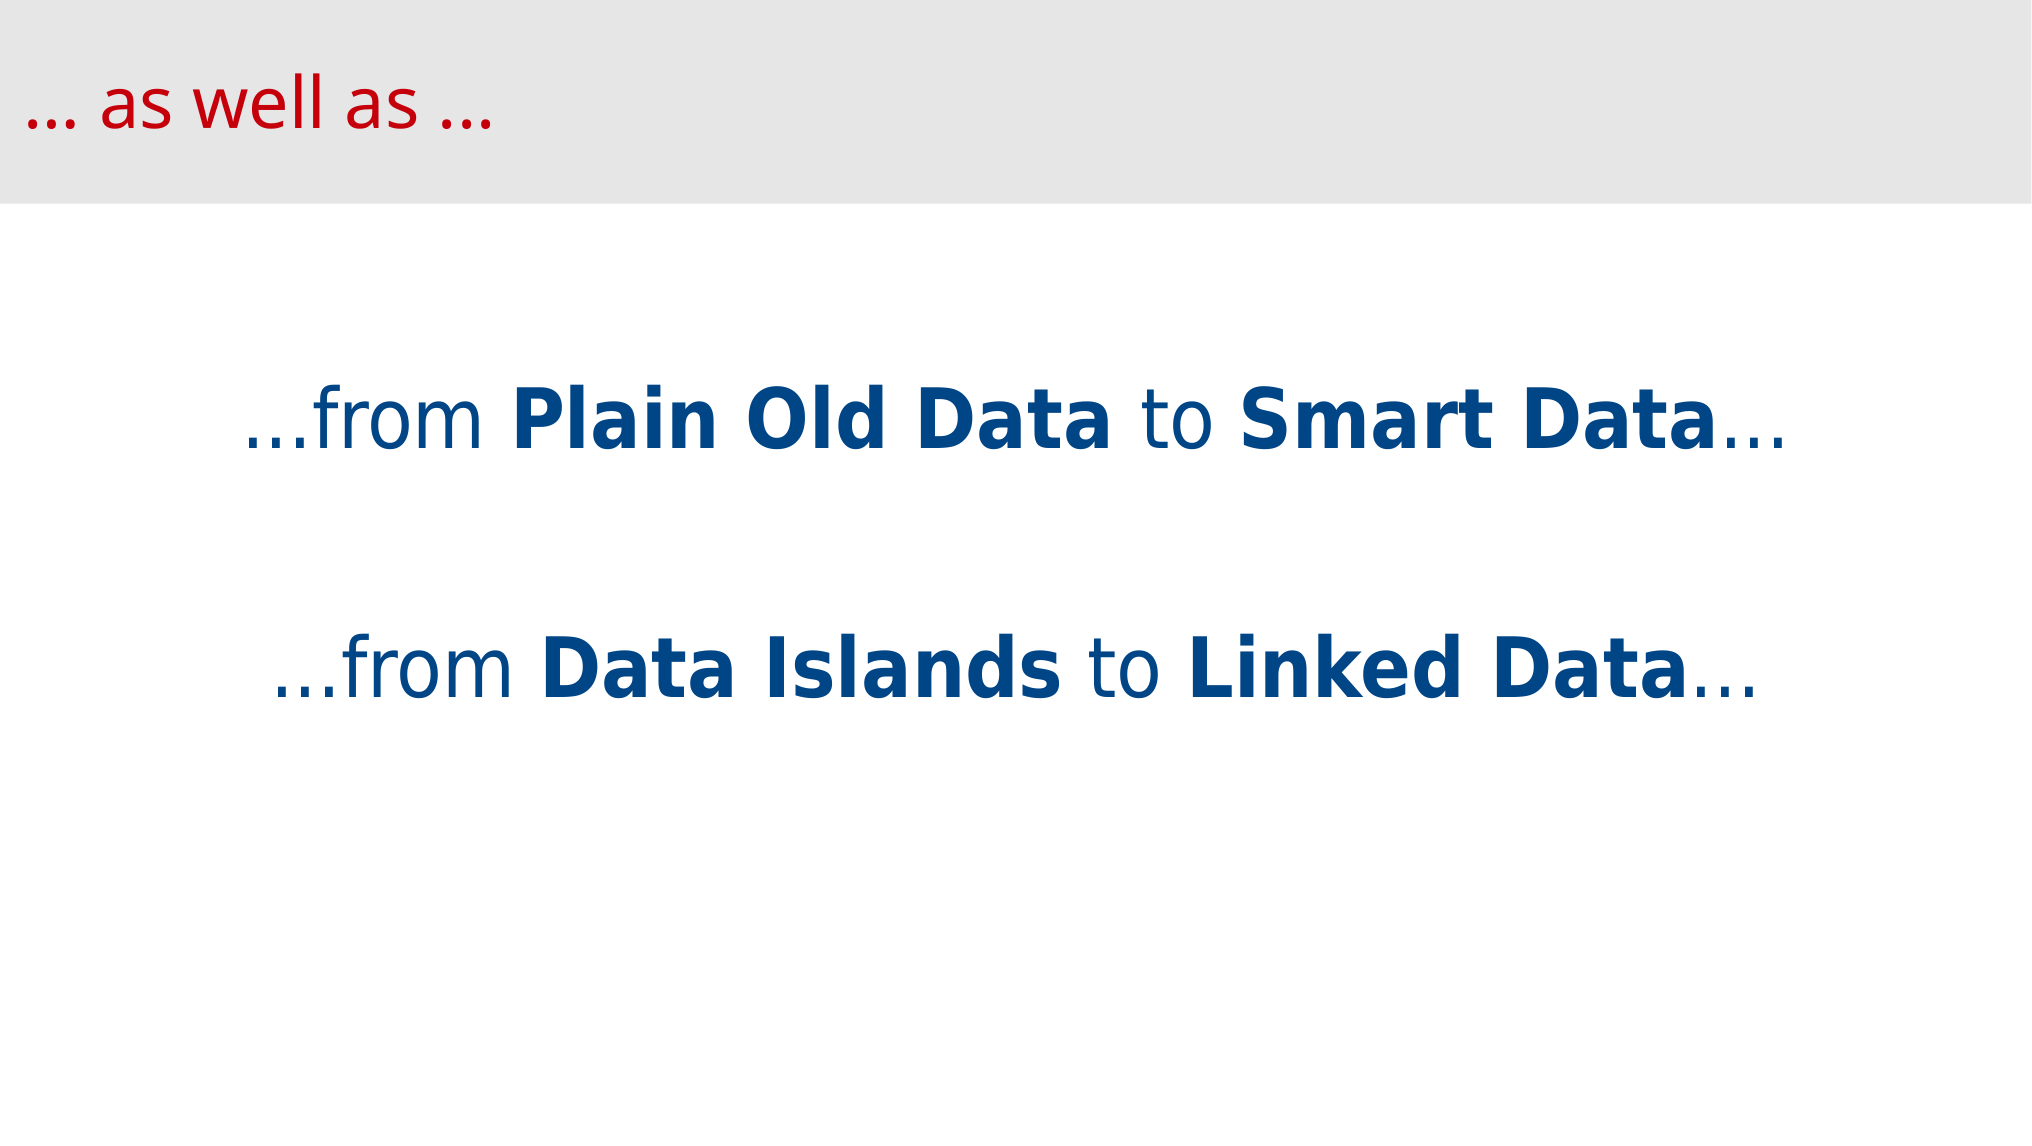

# … as well as ...
...from Plain Old Data to Smart Data...
...from Data Islands to Linked Data...